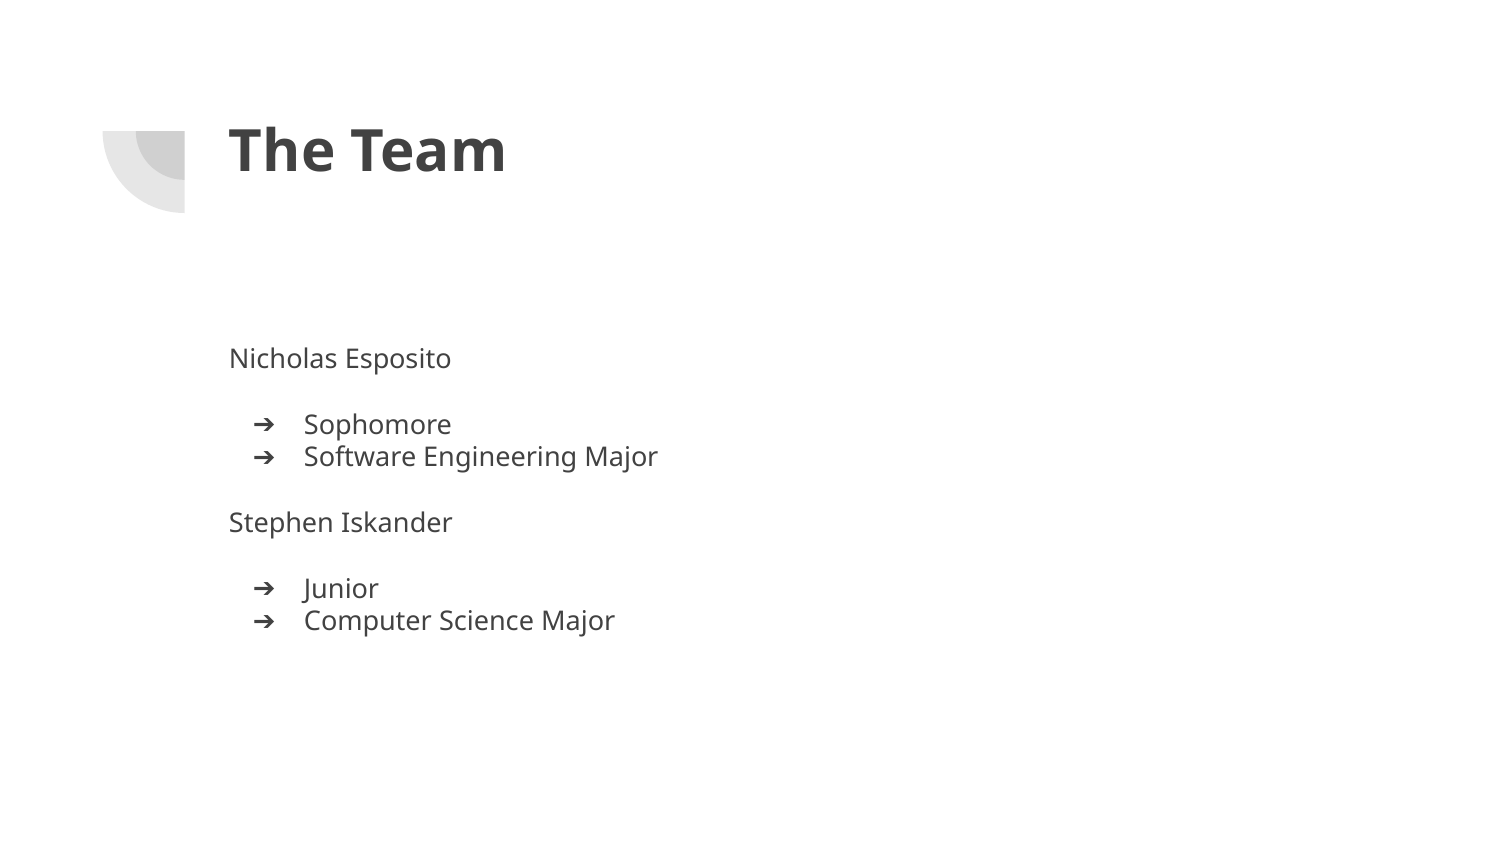

# The Team
Nicholas Esposito
Sophomore
Software Engineering Major
Stephen Iskander
Junior
Computer Science Major